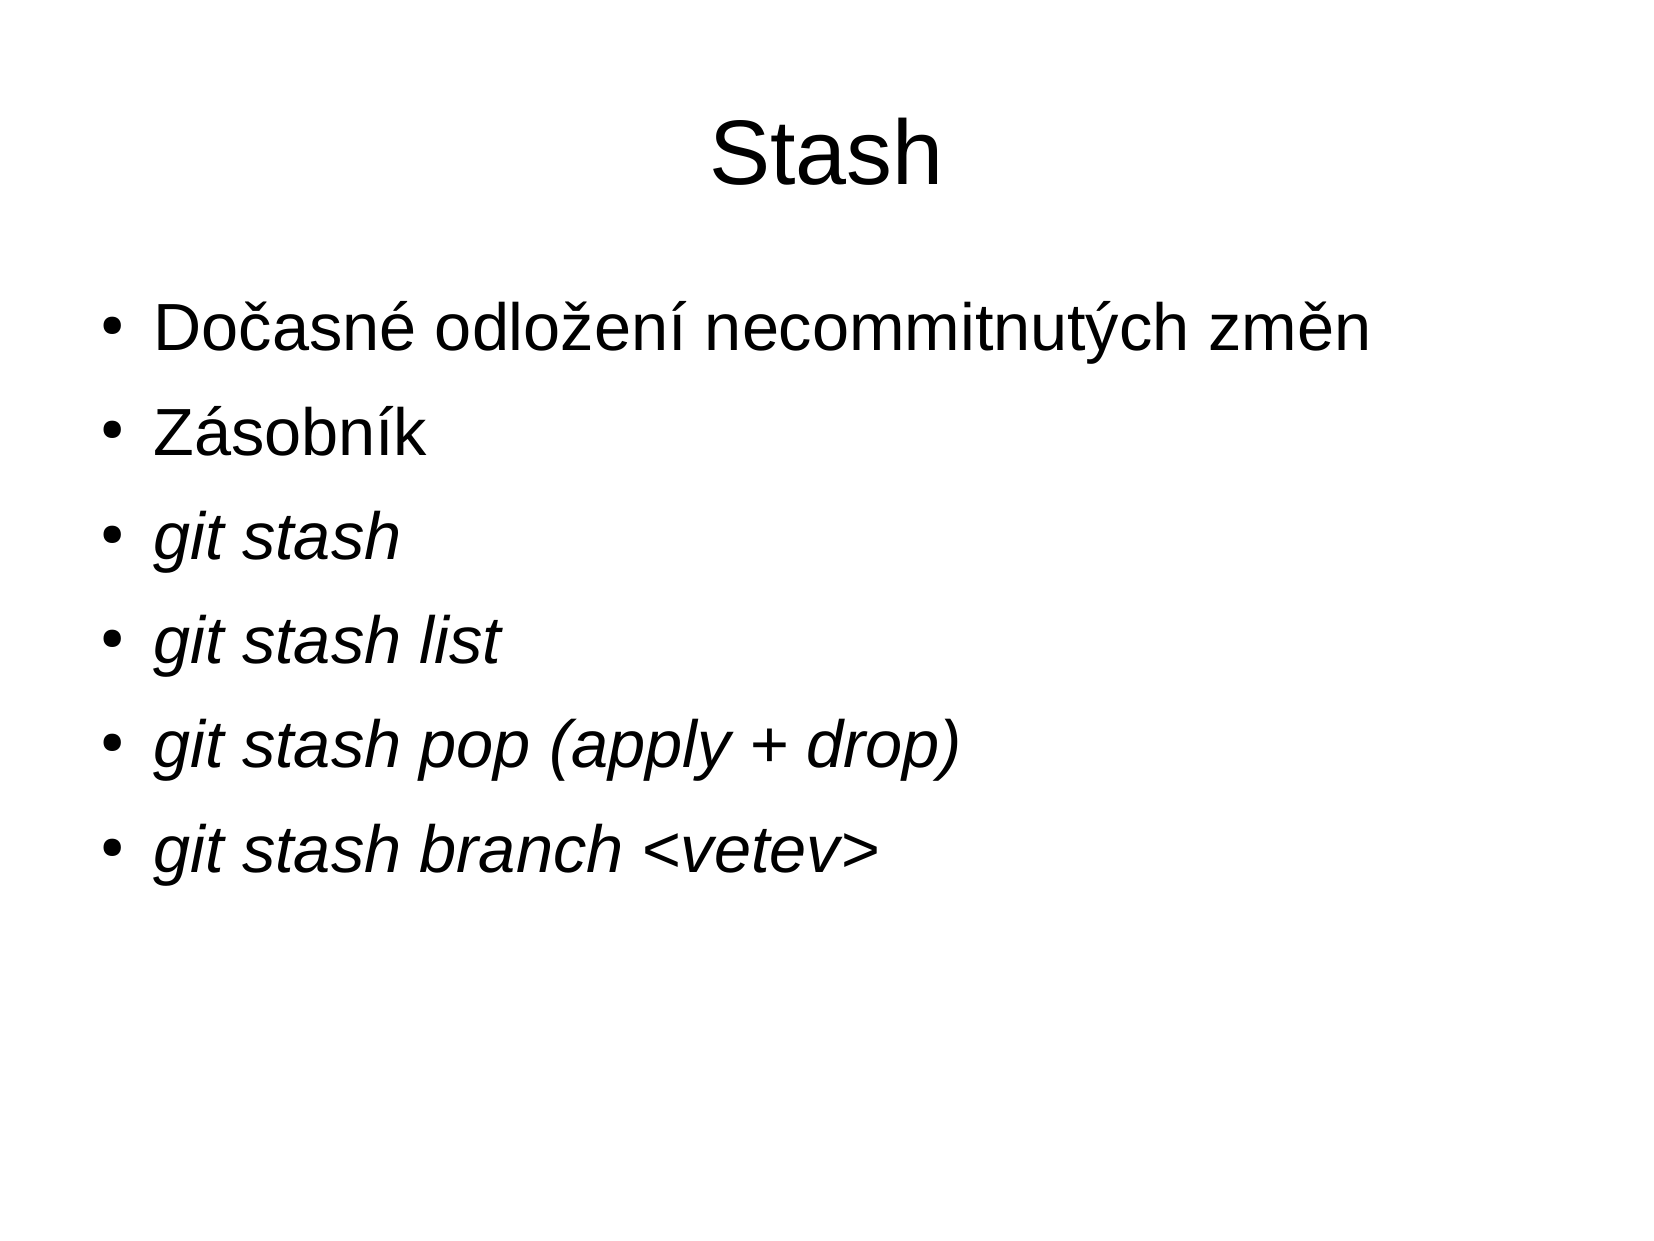

# Stash
Dočasné odložení necommitnutých změn
Zásobník
git stash
git stash list
git stash pop (apply + drop)
git stash branch <vetev>